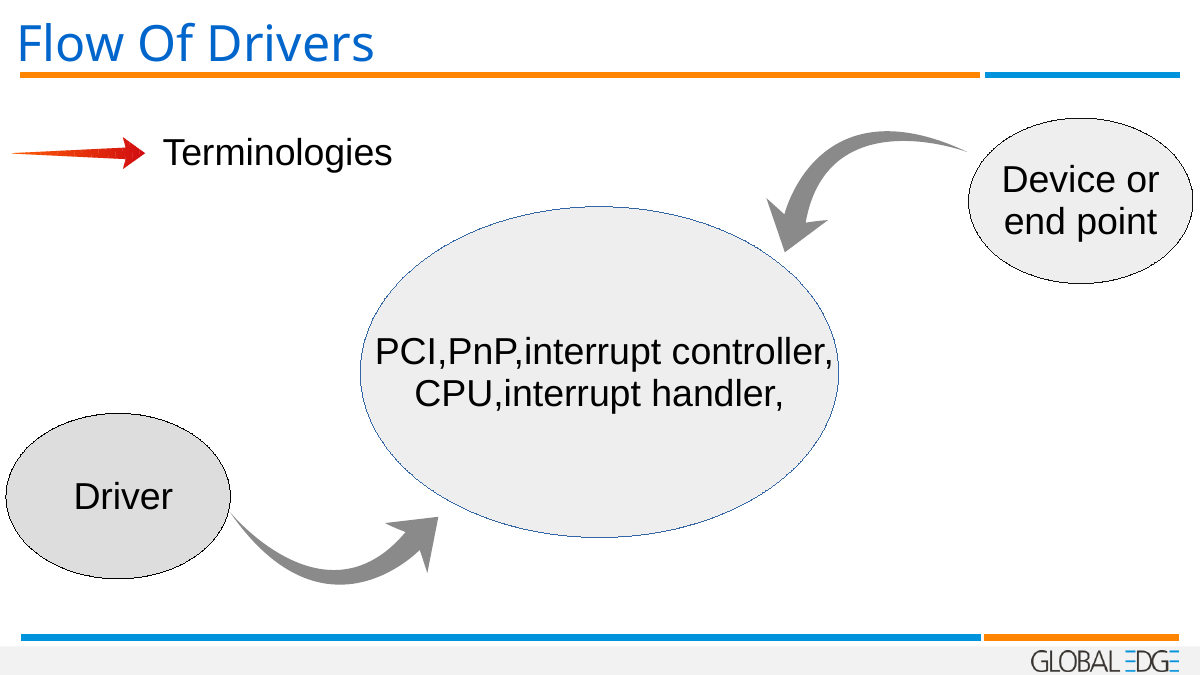

Flow Of Drivers
 Device or
end point
Terminologies
 PCI,PnP,interrupt controller,
CPU,interrupt handler,
 Driver